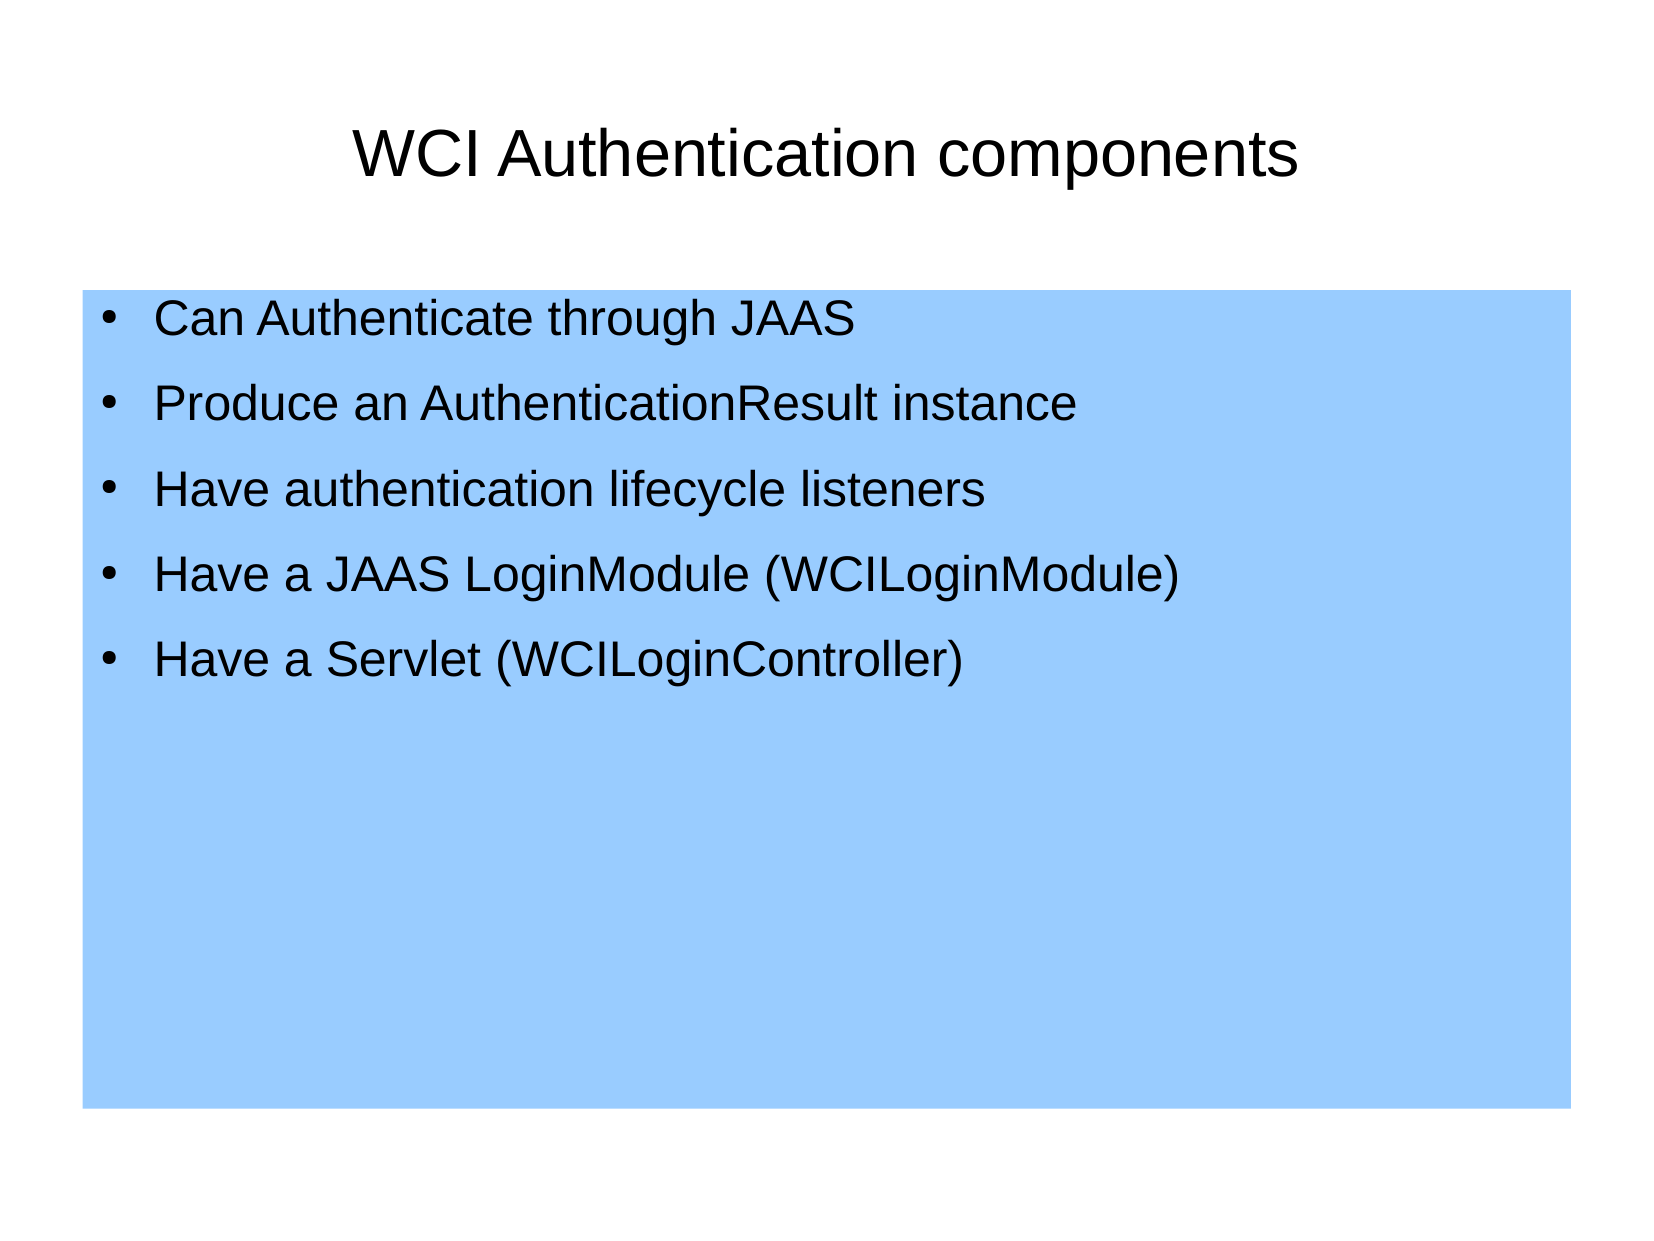

# WCI Authentication components
Can Authenticate through JAAS
Produce an AuthenticationResult instance
Have authentication lifecycle listeners
Have a JAAS LoginModule (WCILoginModule)
Have a Servlet (WCILoginController)